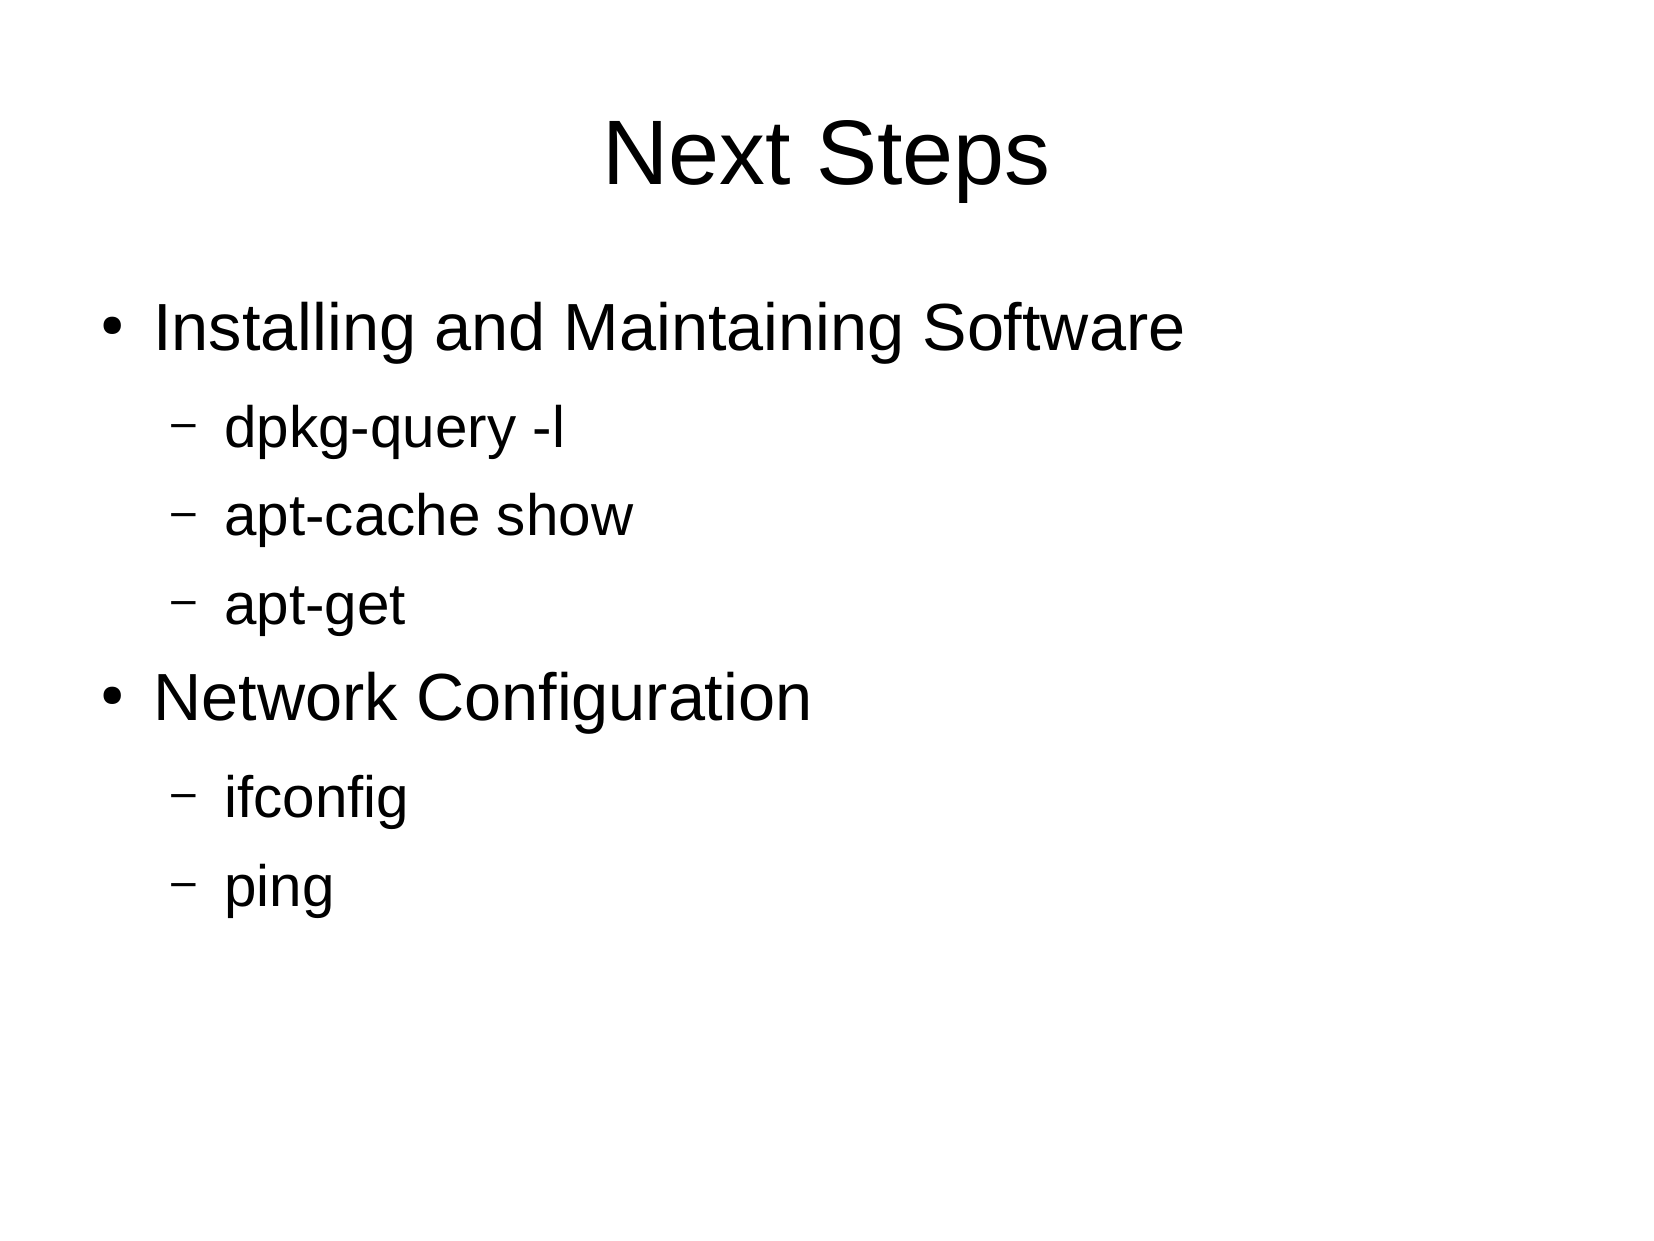

# Next Steps
Installing and Maintaining Software
dpkg-query -l
apt-cache show
apt-get
Network Configuration
ifconfig
ping